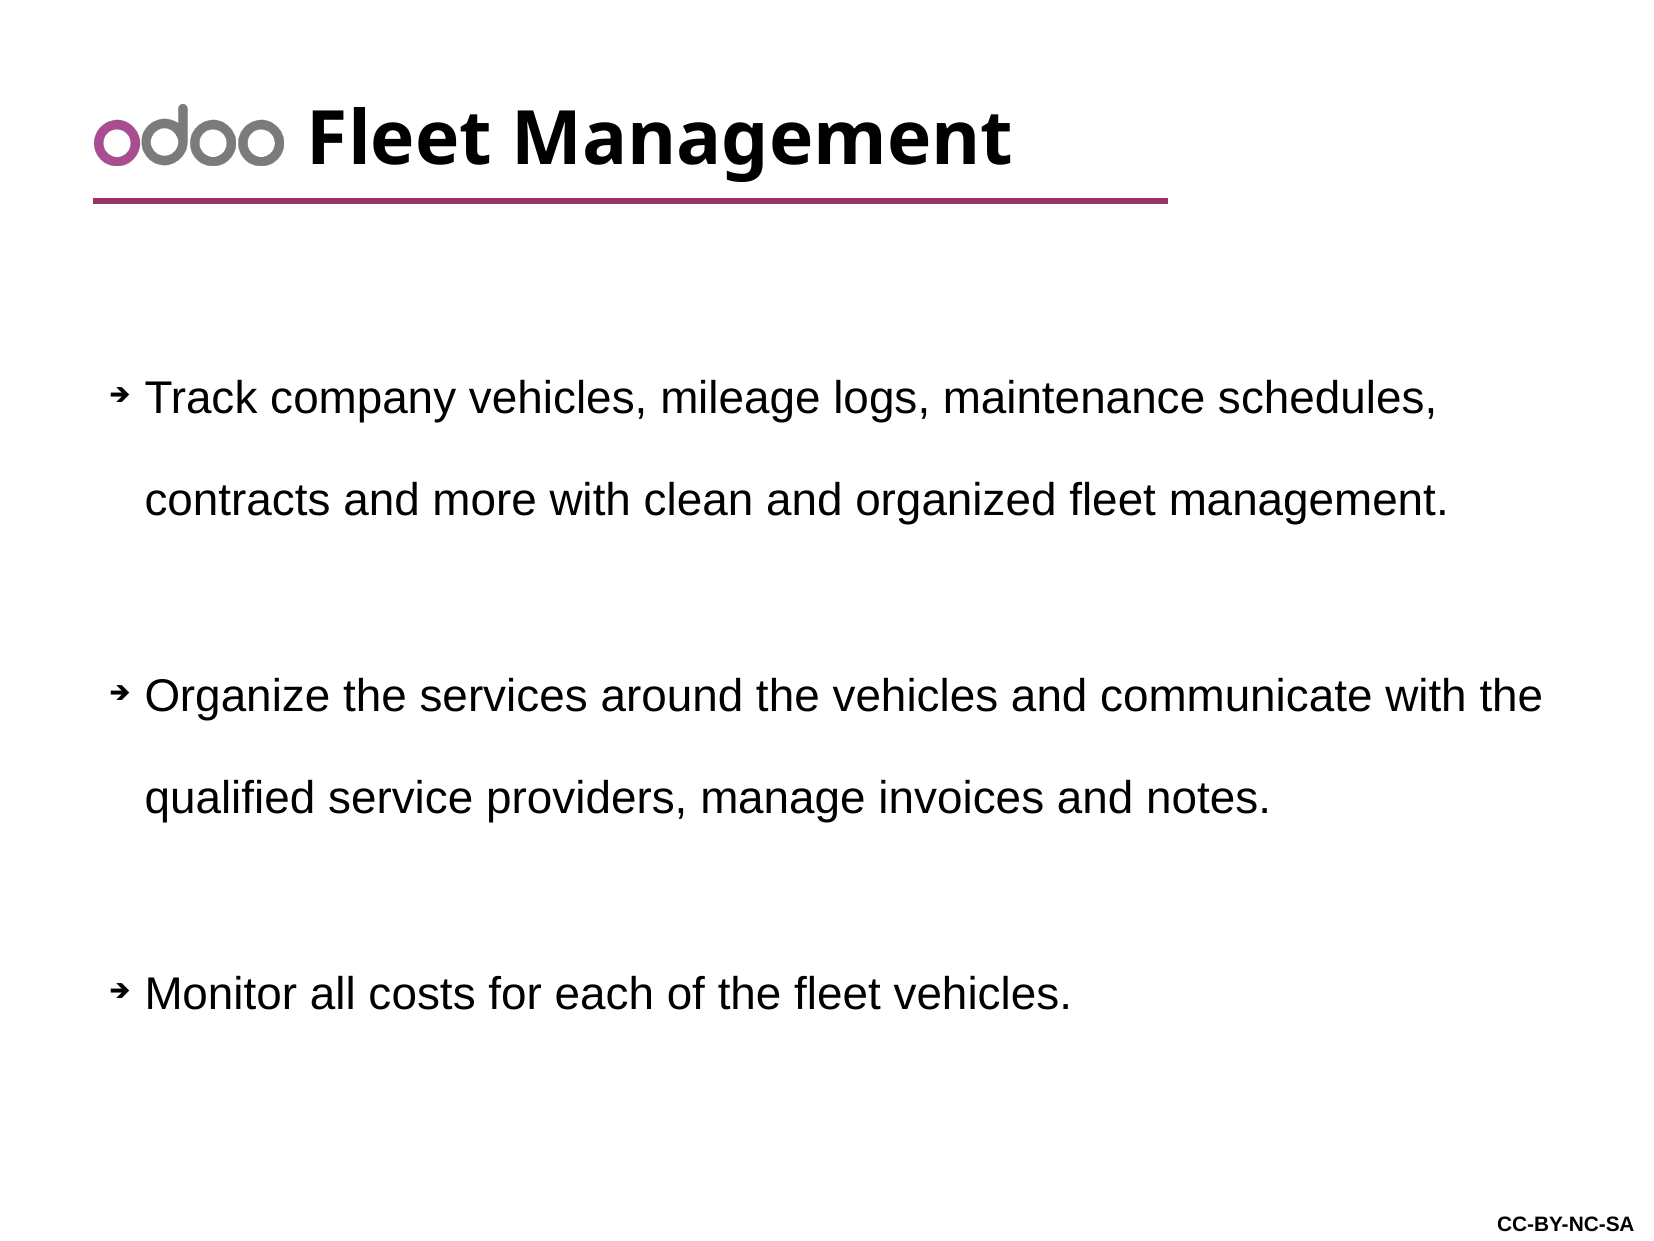

# Fleet Management
Track company vehicles, mileage logs, maintenance schedules, contracts and more with clean and organized fleet management.
Organize the services around the vehicles and communicate with the qualified service providers, manage invoices and notes.
Monitor all costs for each of the fleet vehicles.
CC-BY-NC-SA